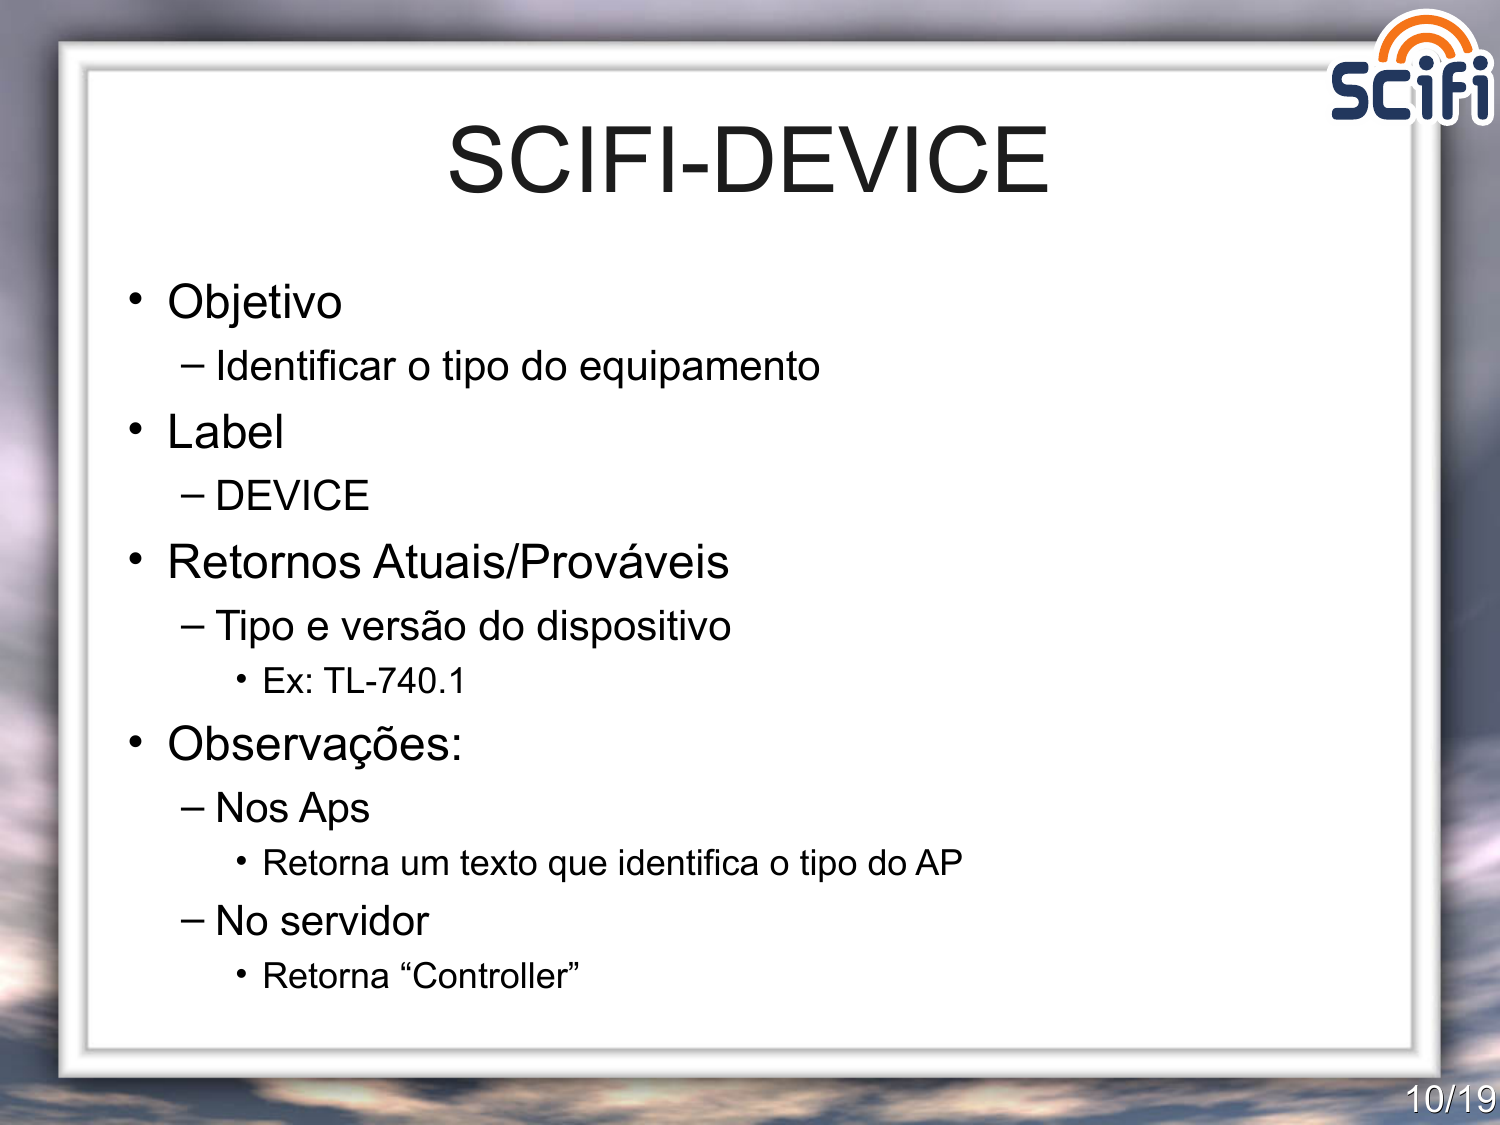

# SCIFI-DEVICE
Objetivo
Identificar o tipo do equipamento
Label
DEVICE
Retornos Atuais/Prováveis
Tipo e versão do dispositivo
Ex: TL-740.1
Observações:
Nos Aps
Retorna um texto que identifica o tipo do AP
No servidor
Retorna “Controller”